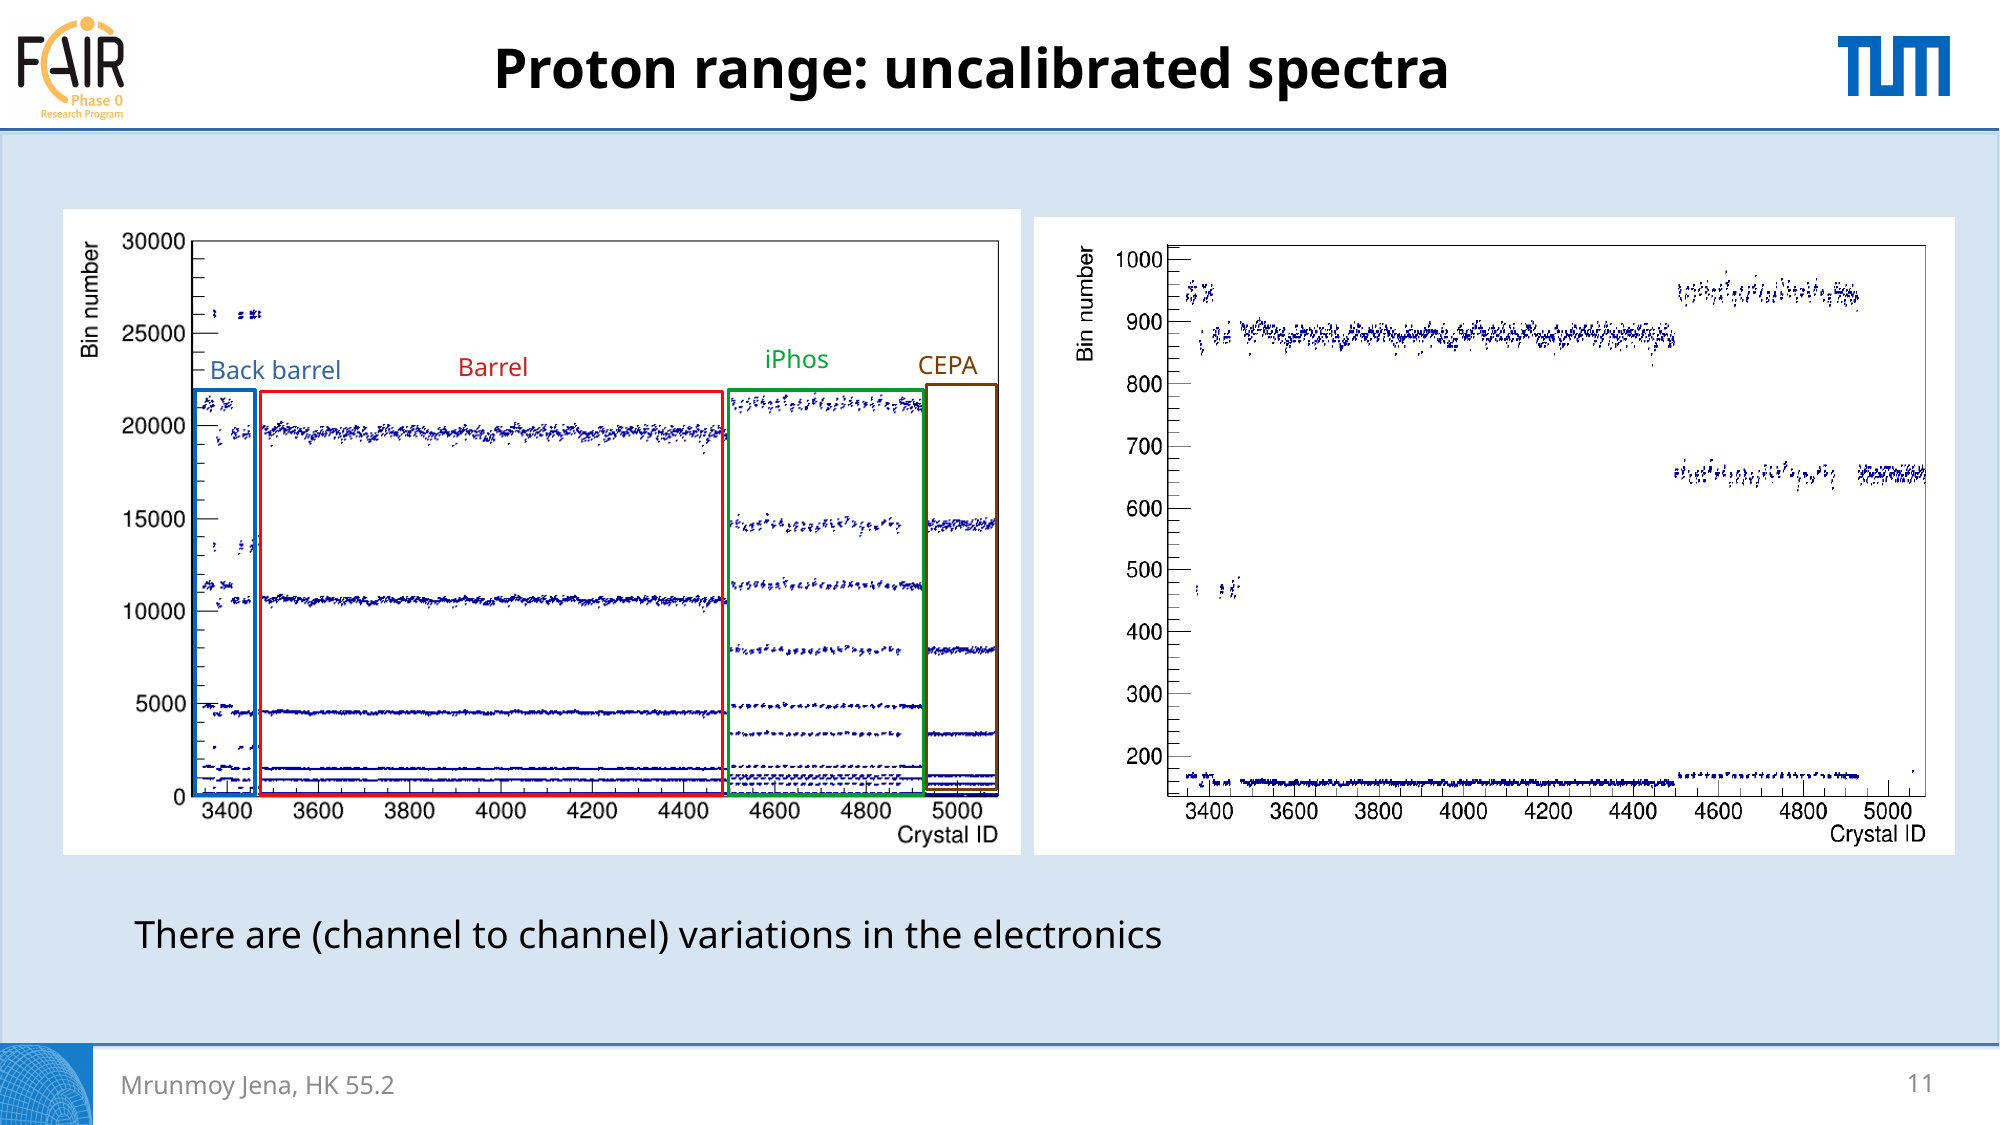

# Proton range: uncalibrated spectra
iPhos
CEPA
Barrel
Back barrel
There are (channel to channel) variations in the electronics
11